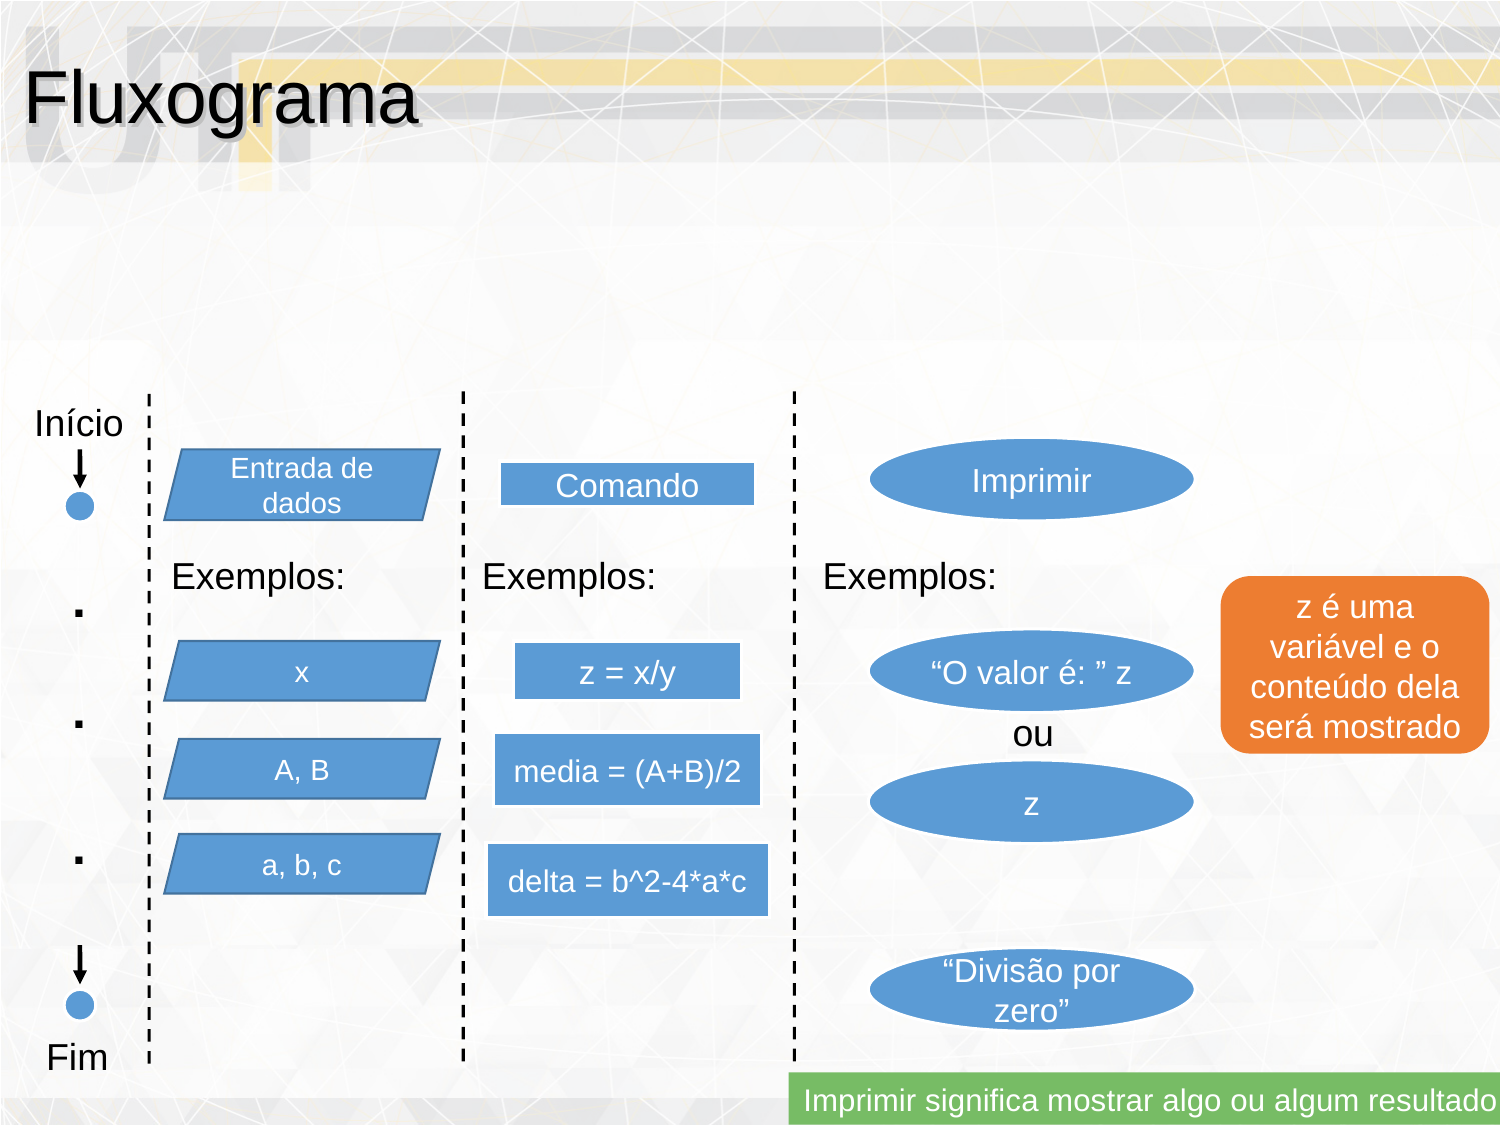

# Fluxograma
Início
Imprimir
Entrada de dados
Comando
Exemplos:
Exemplos:
Exemplos:
.
z é uma variável e o conteúdo dela será mostrado
“O valor é: ” z
x
z = x/y
.
ou
media = (A+B)/2
A, B
z
.
a, b, c
delta = b^2-4*a*c
“Divisão por zero”
Fim
Imprimir significa mostrar algo ou algum resultado